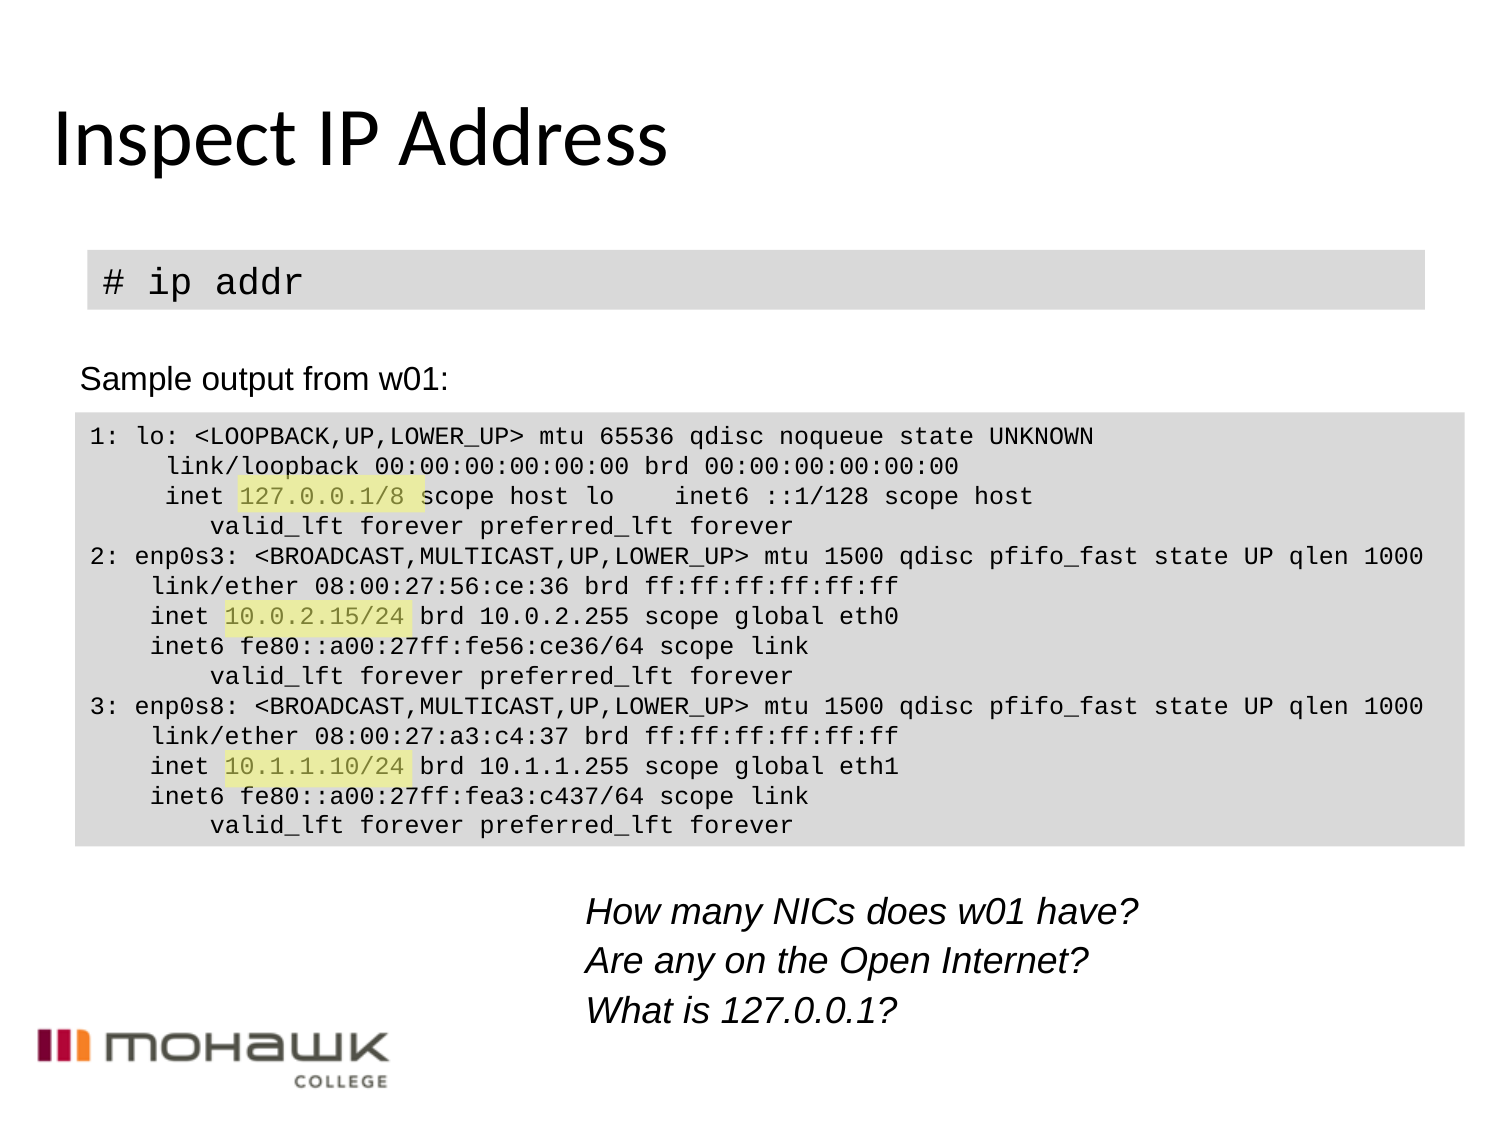

# Inspect IP Address
# ip addr
Sample output from w01:
﻿﻿﻿1: lo: <LOOPBACK,UP,LOWER_UP> mtu 65536 qdisc noqueue state UNKNOWN
 link/loopback 00:00:00:00:00:00 brd 00:00:00:00:00:00
 inet 127.0.0.1/8 scope host lo inet6 ::1/128 scope host
 valid_lft forever preferred_lft forever
2: enp0s3: <BROADCAST,MULTICAST,UP,LOWER_UP> mtu 1500 qdisc pfifo_fast state UP qlen 1000
 link/ether 08:00:27:56:ce:36 brd ff:ff:ff:ff:ff:ff
 inet 10.0.2.15/24 brd 10.0.2.255 scope global eth0
 inet6 fe80::a00:27ff:fe56:ce36/64 scope link
 valid_lft forever preferred_lft forever
3: enp0s8: <BROADCAST,MULTICAST,UP,LOWER_UP> mtu 1500 qdisc pfifo_fast state UP qlen 1000
 link/ether 08:00:27:a3:c4:37 brd ff:ff:ff:ff:ff:ff
 inet 10.1.1.10/24 brd 10.1.1.255 scope global eth1
 inet6 fe80::a00:27ff:fea3:c437/64 scope link
 valid_lft forever preferred_lft forever
How many NICs does w01 have?
Are any on the Open Internet?
What is 127.0.0.1?